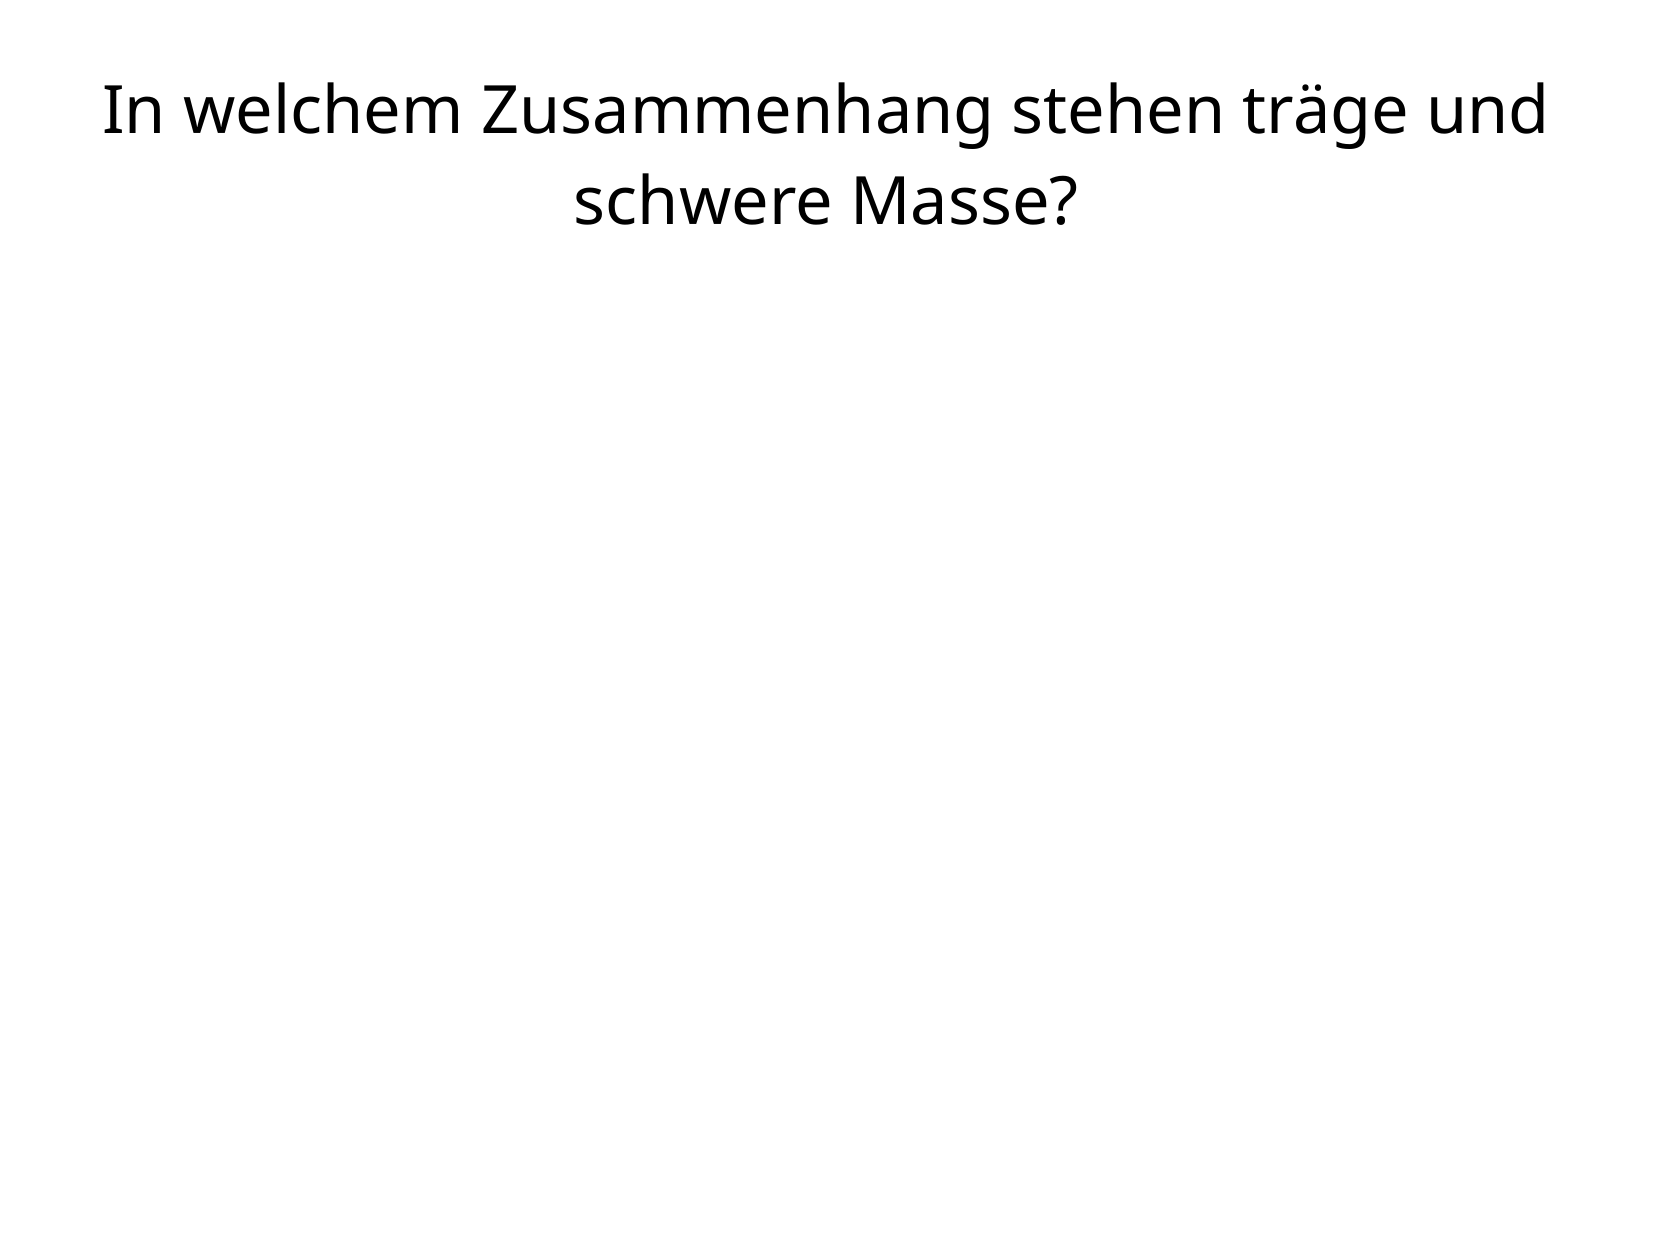

# In welchem Zusammenhang stehen träge und schwere Masse?